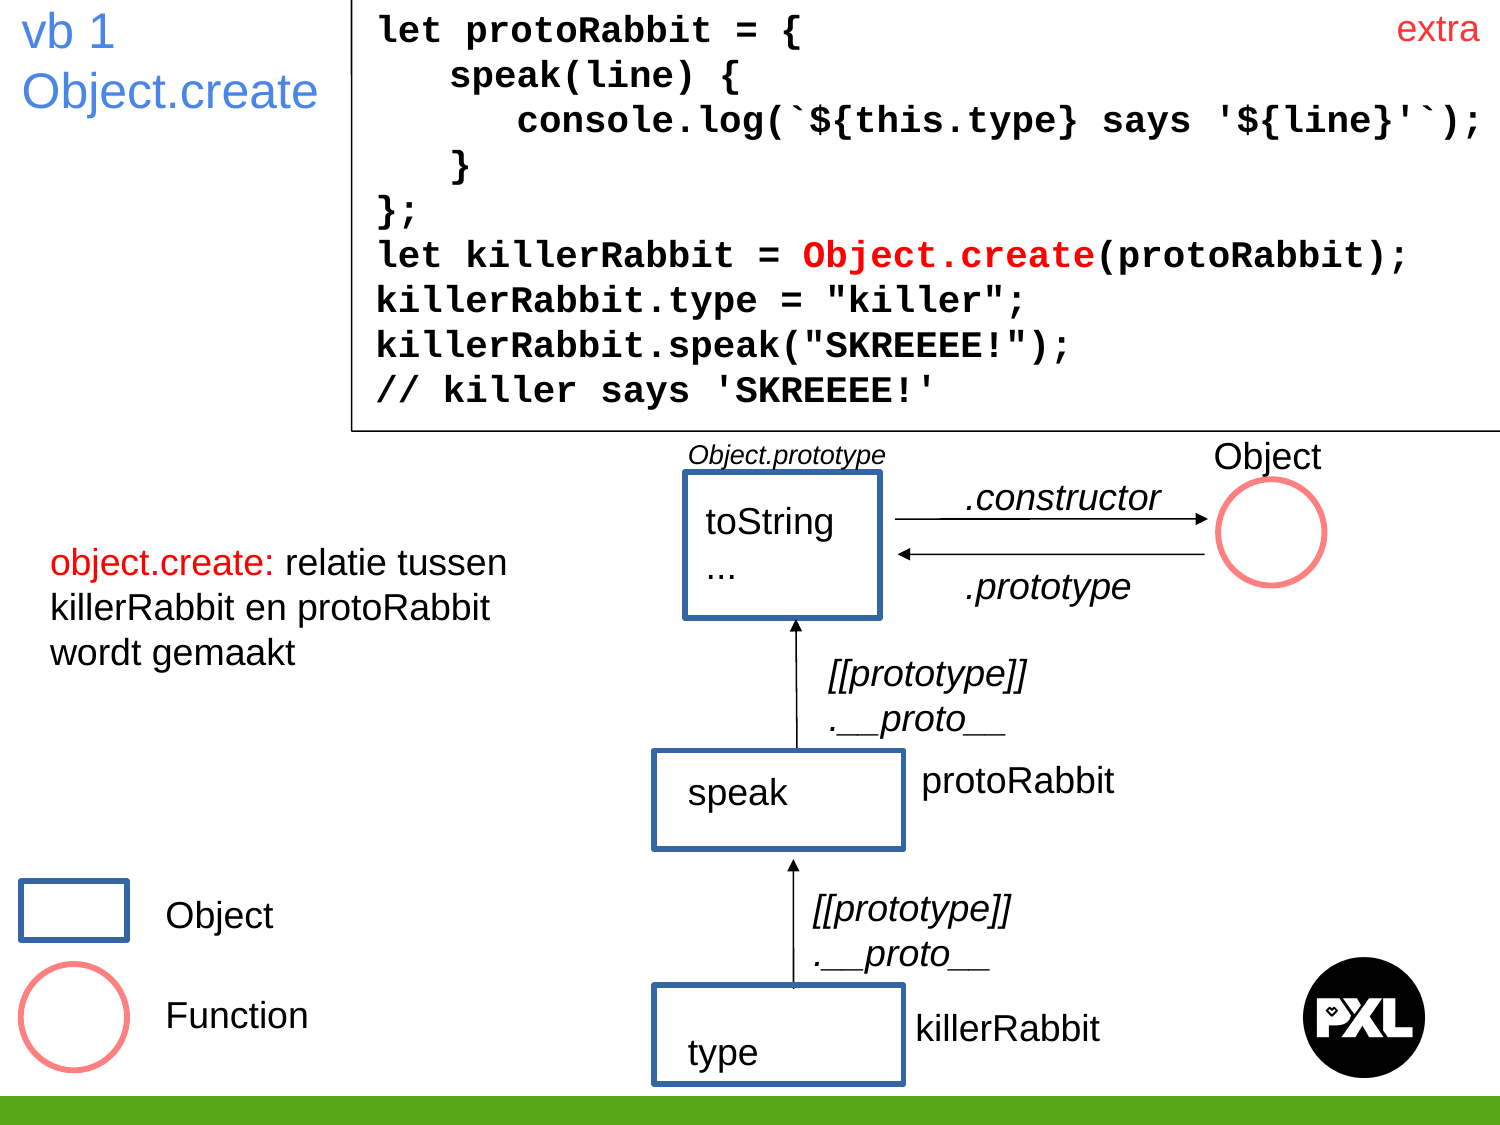

extra
vb 1 Object.create
let protoRabbit = {
	speak(line) {
	 console.log(`${this.type} says '${line}'`);
	}
};
let killerRabbit = Object.create(protoRabbit);
killerRabbit.type = "killer";
killerRabbit.speak("SKREEEE!");
// killer says 'SKREEEE!'
Object
Object.prototype
.constructor
toString
...
object.create: relatie tussen killerRabbit en protoRabbit wordt gemaakt
.prototype
[[prototype]]
.__proto__
protoRabbit
speak
[[prototype]]
.__proto__
Object
Function
killerRabbit
type